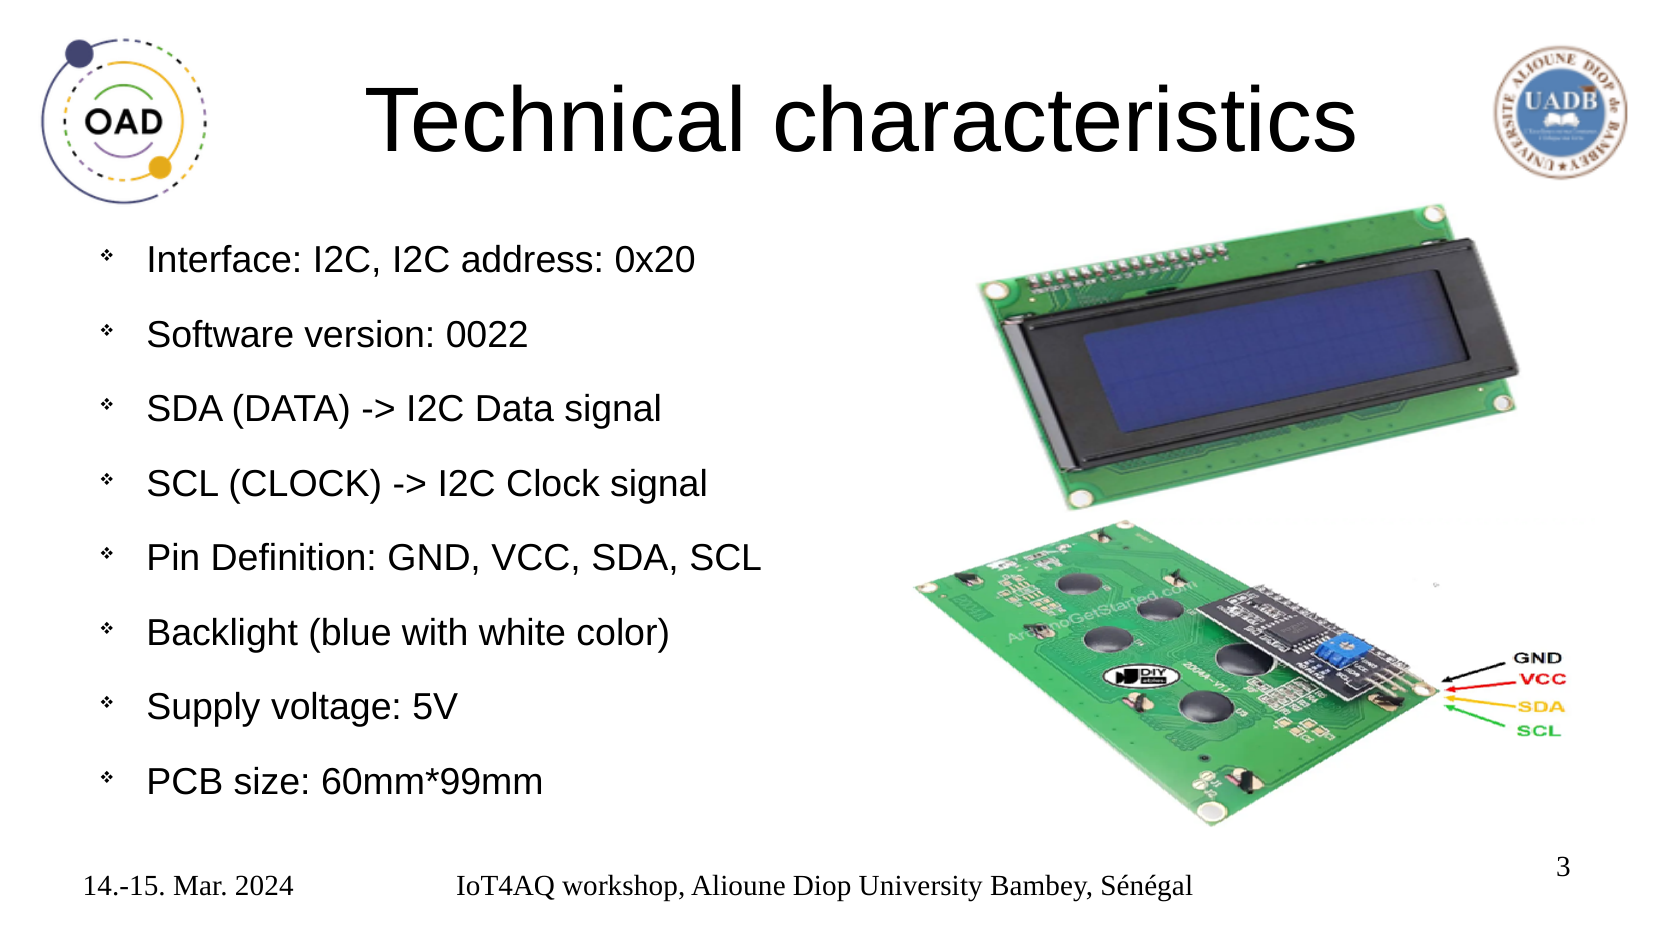

# Technical characteristics
Interface: I2C, I2C address: 0x20
Software version: 0022
SDA (DATA) -> I2C Data signal
SCL (CLOCK) -> I2C Clock signal
Pin Definition: GND, VCC, SDA, SCL
Backlight (blue with white color)
Supply voltage: 5V
PCB size: 60mm*99mm
14.-15. Mar. 2024
IoT4AQ workshop, Alioune Diop University Bambey, Sénégal